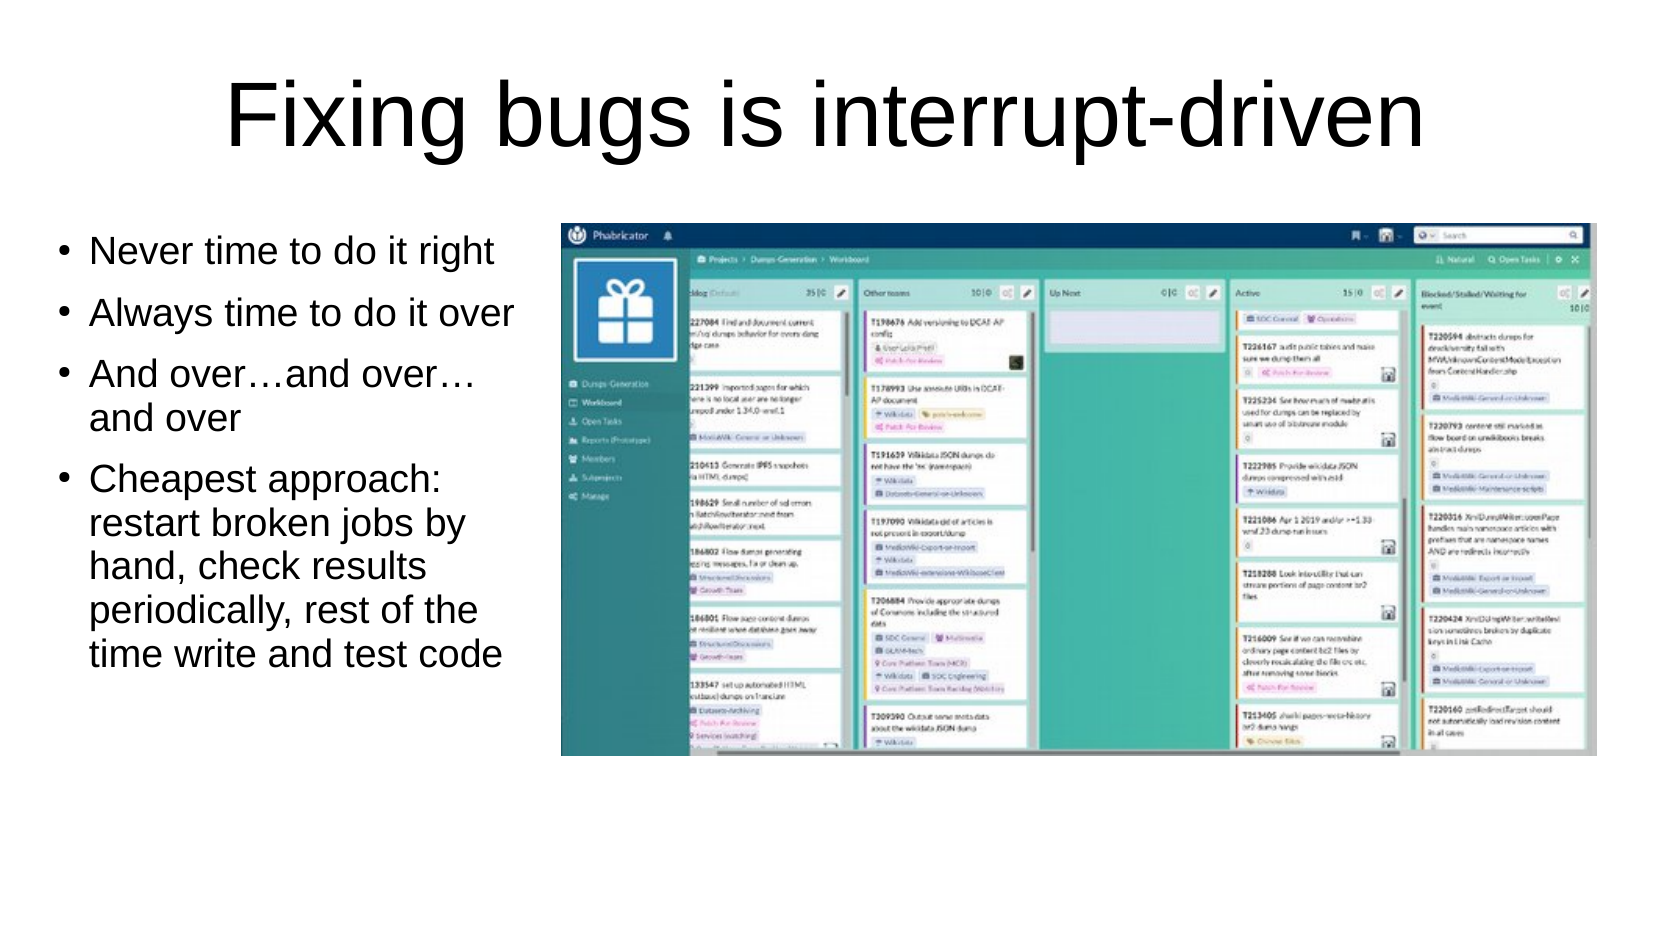

# Fixing bugs is interrupt-driven
Never time to do it right
Always time to do it over
And over…and over… and over
Cheapest approach: restart broken jobs by hand, check results periodically, rest of the time write and test code